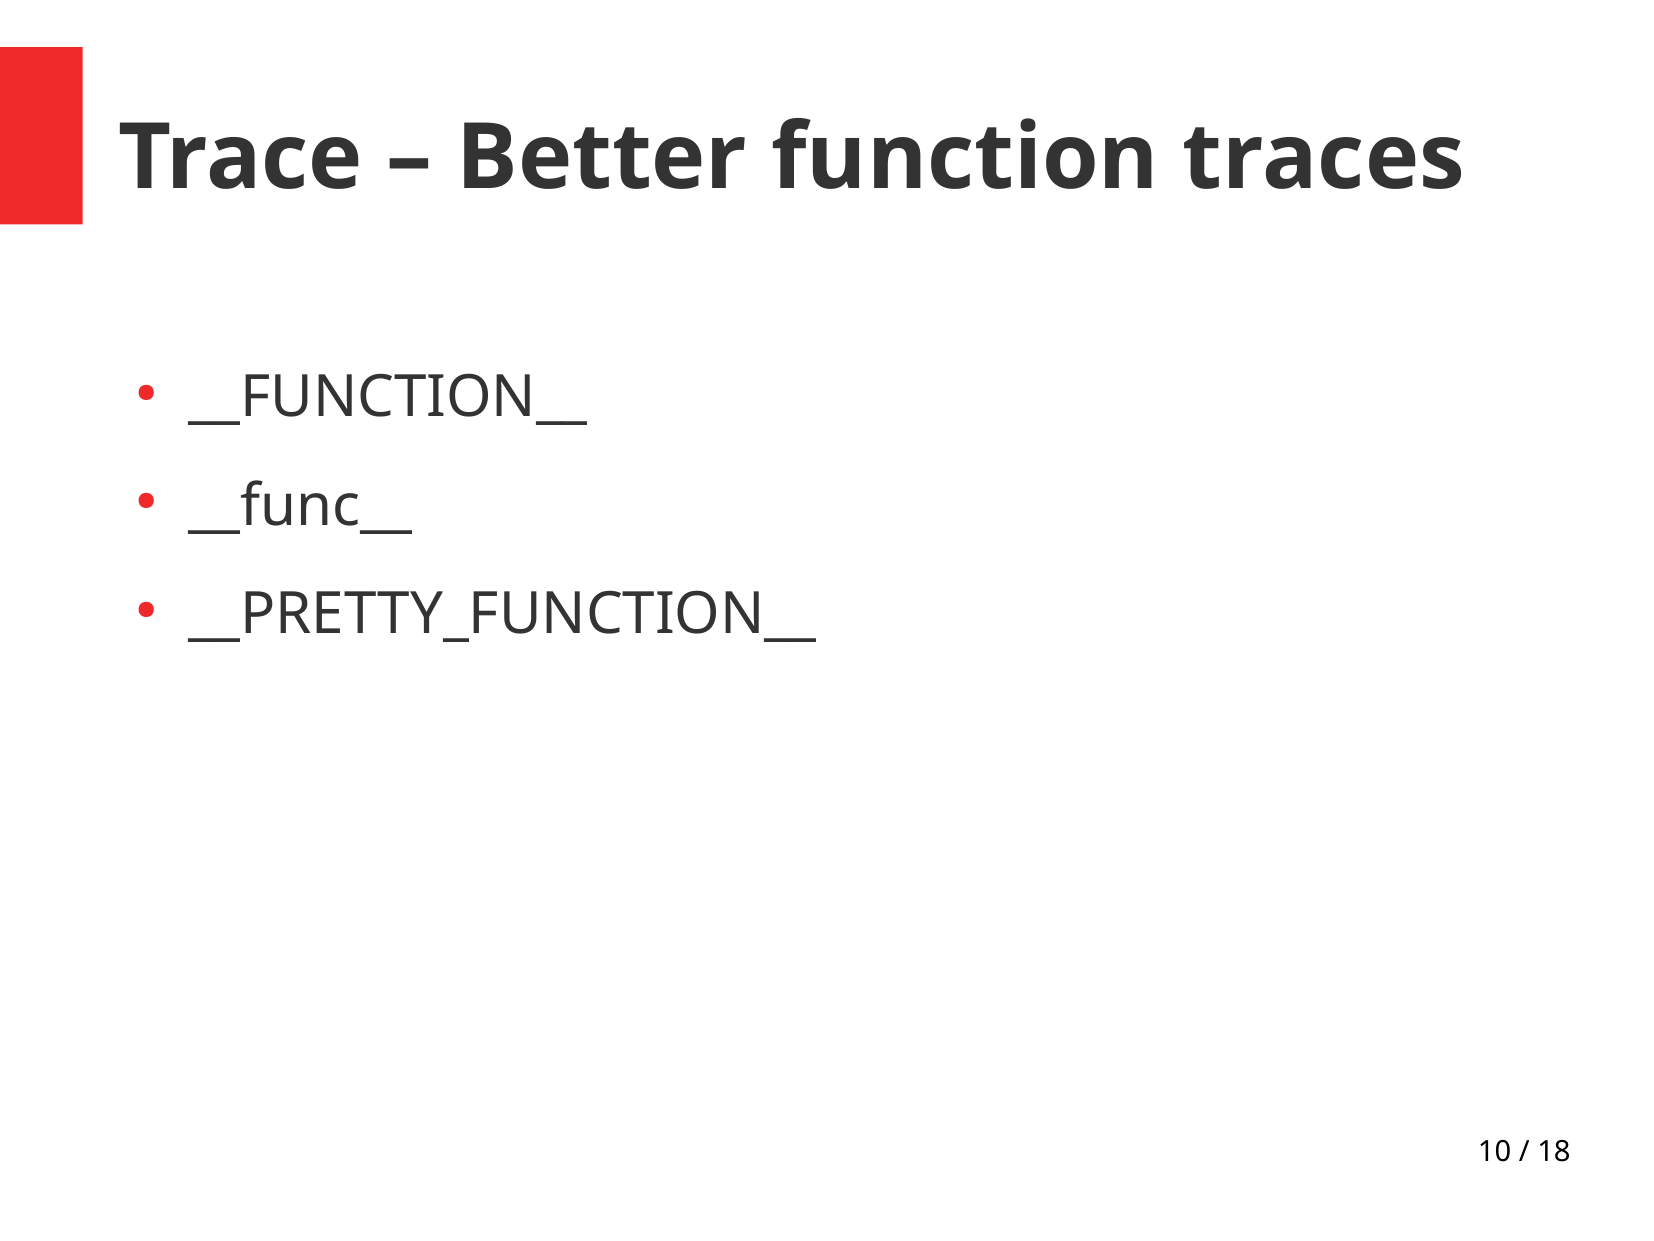

# Trace – Better function traces
__FUNCTION__
__func__
__PRETTY_FUNCTION__
10